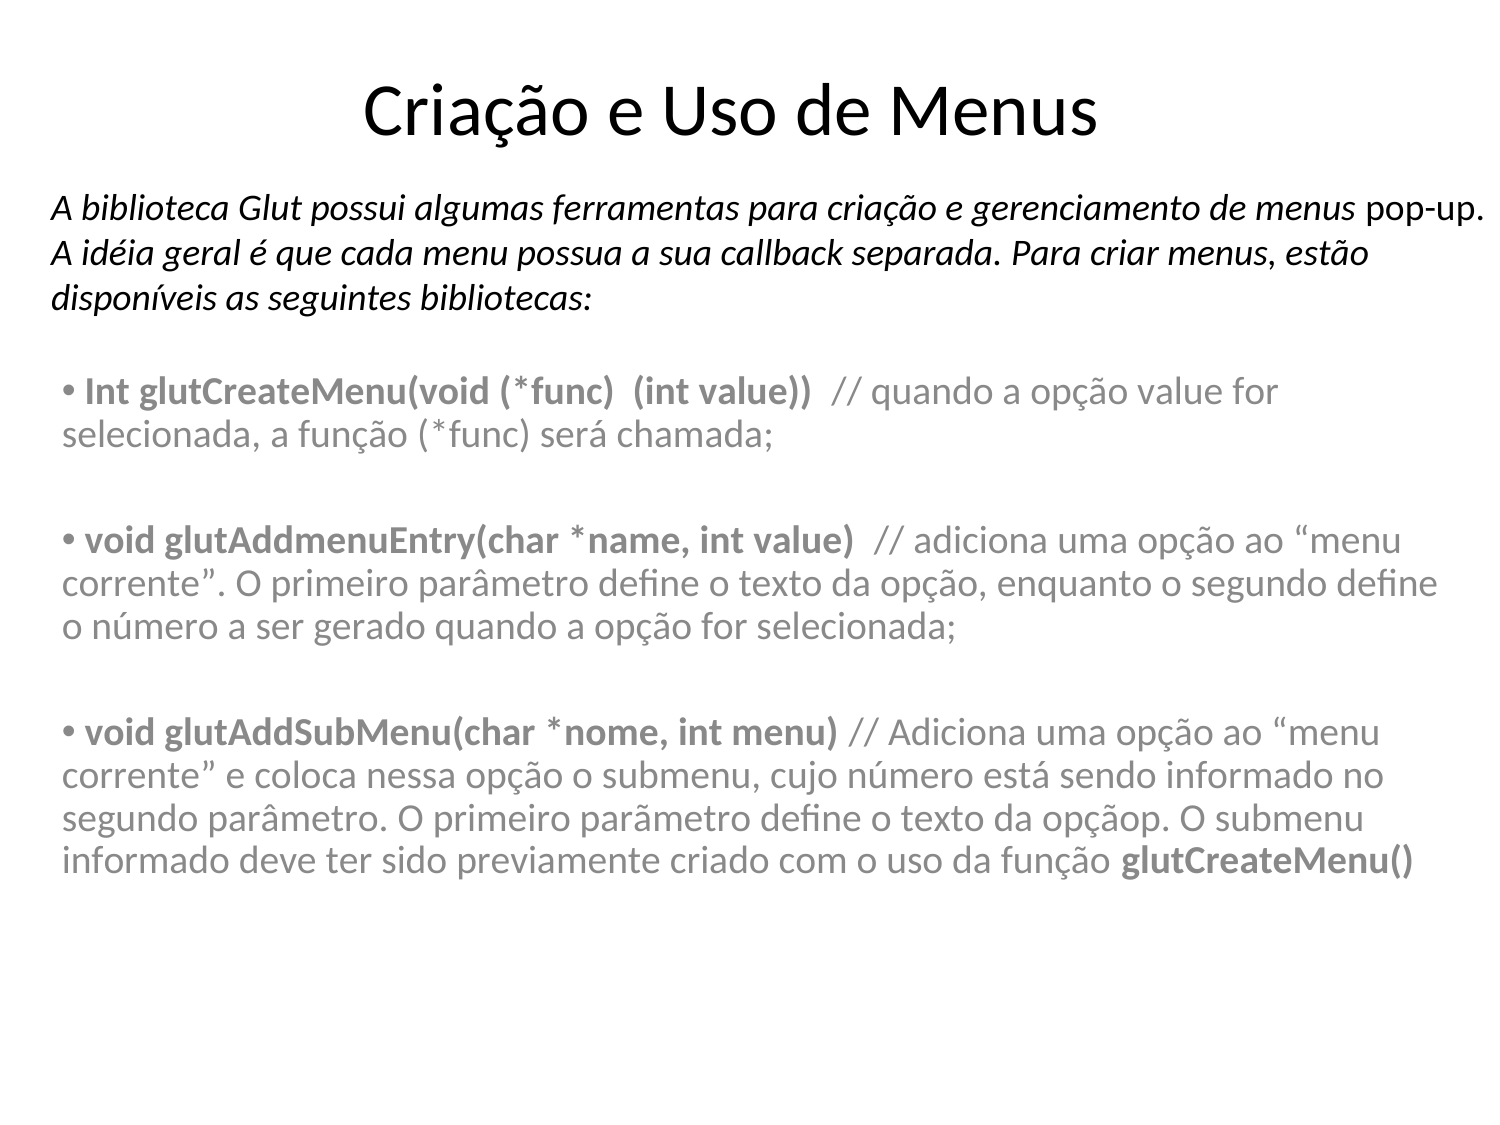

# Criação e Uso de Menus
A biblioteca Glut possui algumas ferramentas para criação e gerenciamento de menus pop-up.
A idéia geral é que cada menu possua a sua callback separada. Para criar menus, estão
disponíveis as seguintes bibliotecas:
 Int glutCreateMenu(void (*func) (int value)) // quando a opção value for selecionada, a função (*func) será chamada;
 void glutAddmenuEntry(char *name, int value) // adiciona uma opção ao “menu corrente”. O primeiro parâmetro define o texto da opção, enquanto o segundo define o número a ser gerado quando a opção for selecionada;
 void glutAddSubMenu(char *nome, int menu) // Adiciona uma opção ao “menu corrente” e coloca nessa opção o submenu, cujo número está sendo informado no segundo parâmetro. O primeiro parãmetro define o texto da opçãop. O submenu informado deve ter sido previamente criado com o uso da função glutCreateMenu()